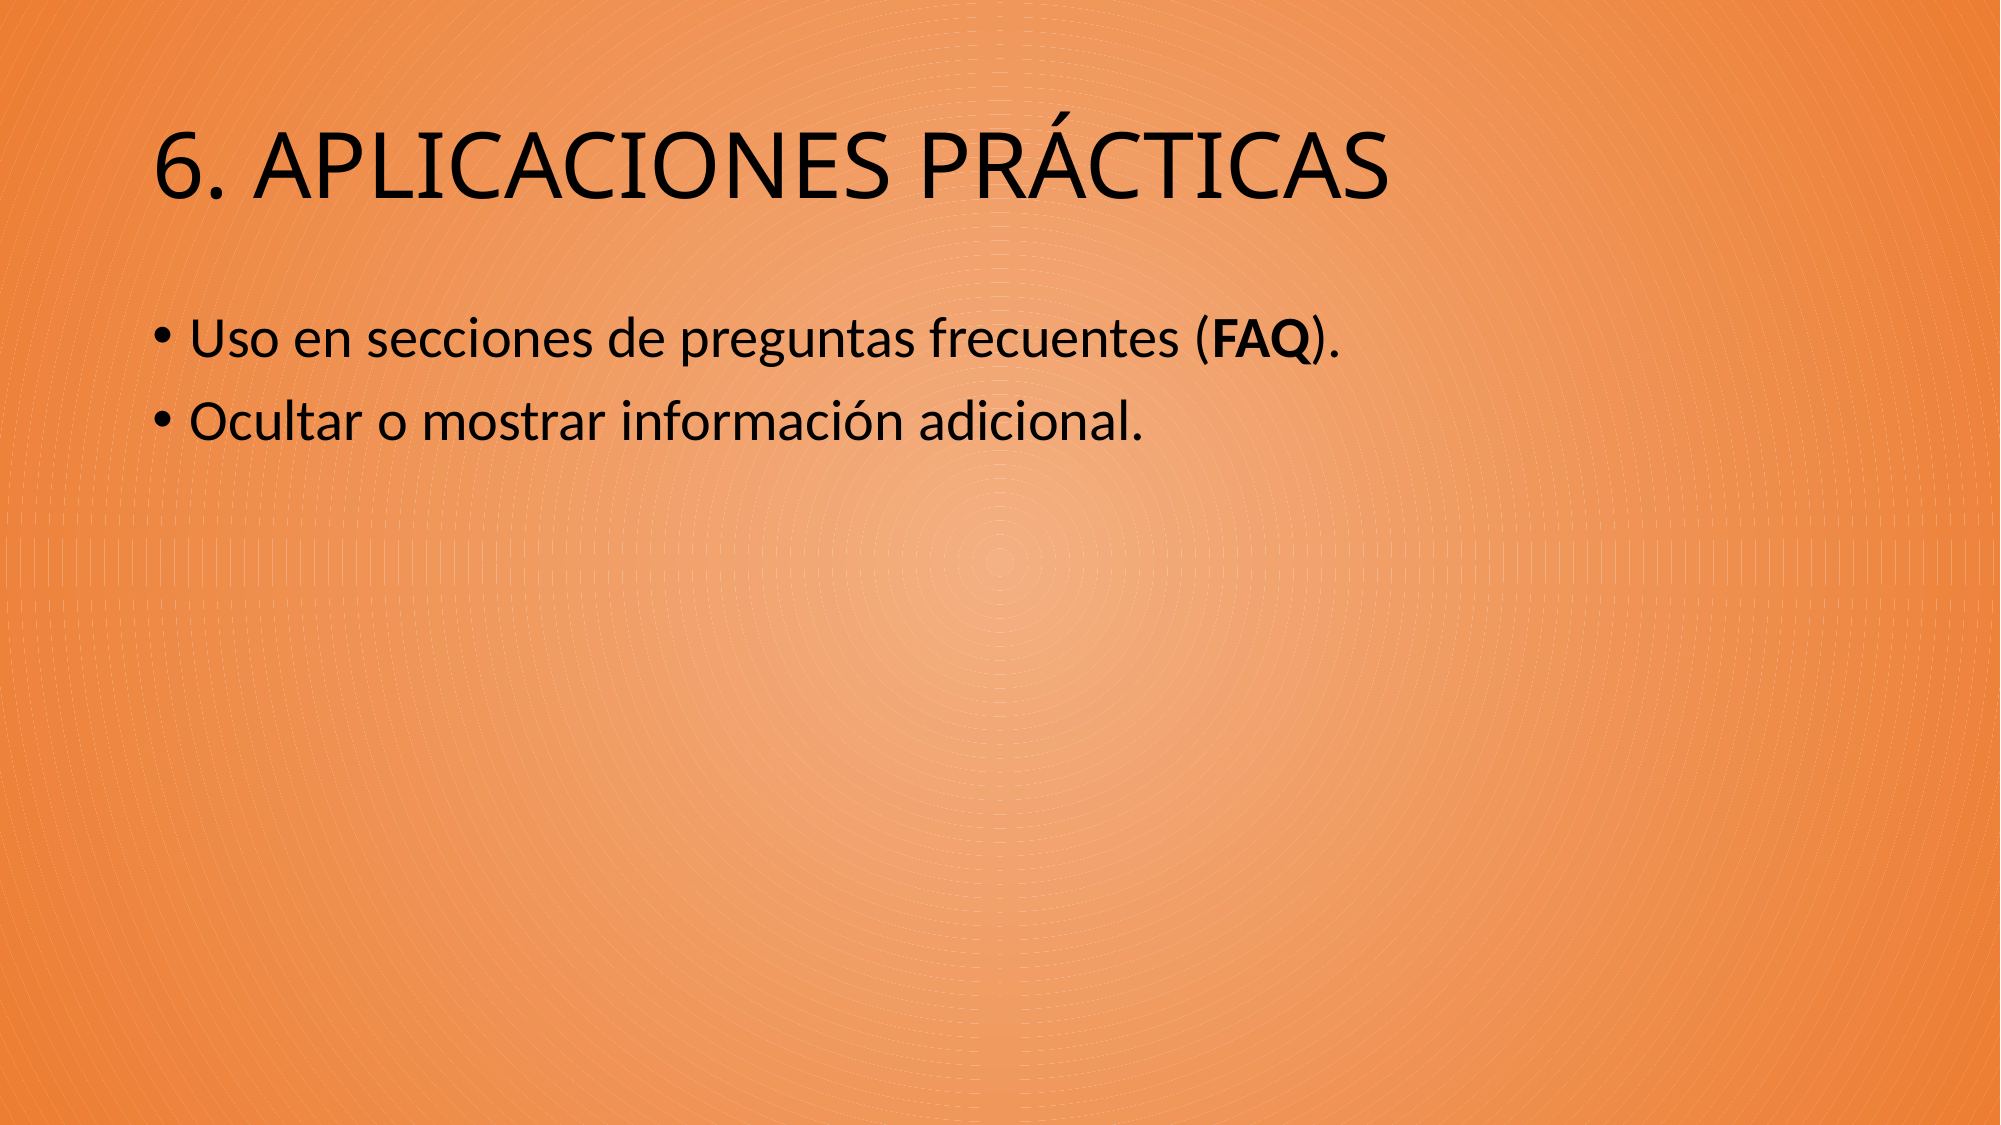

# 6. APLICACIONES PRÁCTICAS
Uso en secciones de preguntas frecuentes (FAQ).
Ocultar o mostrar información adicional.